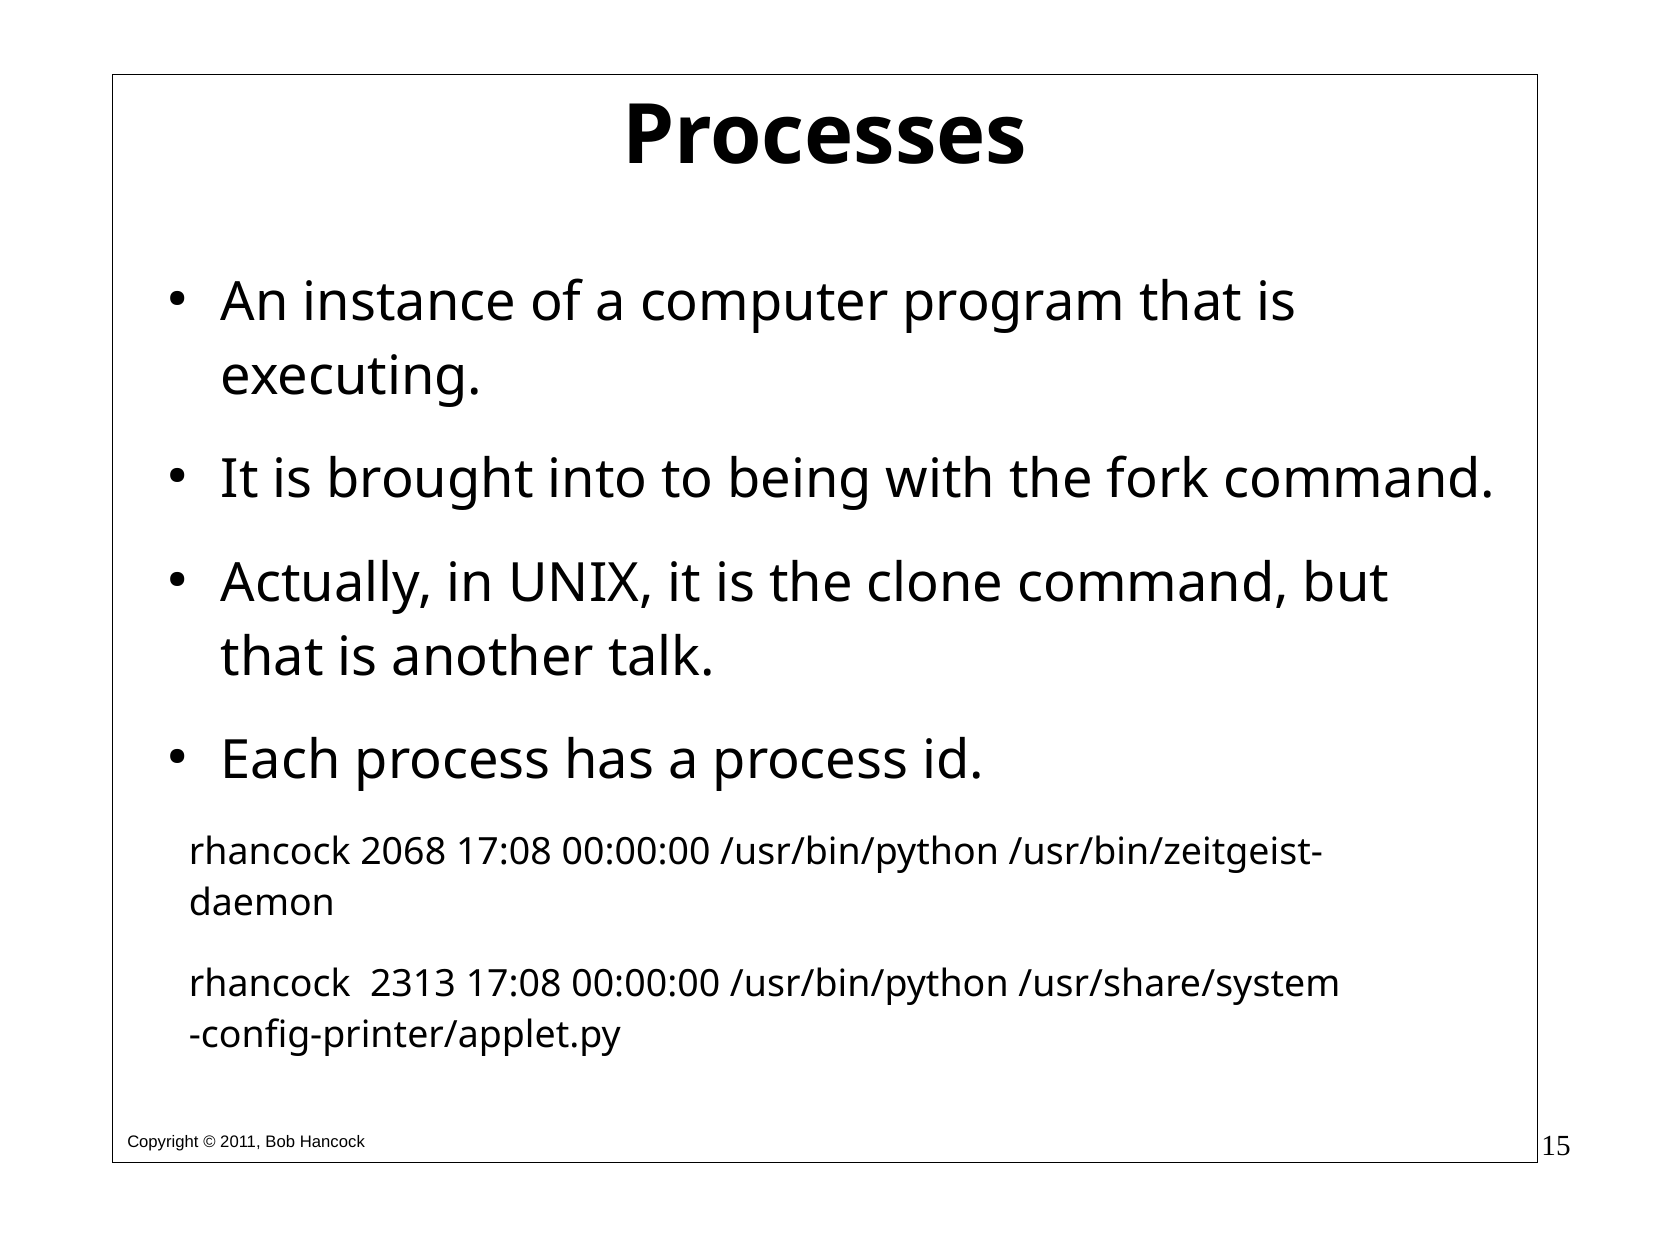

# Processes
An instance of a computer program that is executing.
It is brought into to being with the fork command.
Actually, in UNIX, it is the clone command, but that is another talk.
Each process has a process id.
 rhancock 2068 17:08 00:00:00 /usr/bin/python /usr/bin/zeitgeist-
 daemon
 rhancock 2313 17:08 00:00:00 /usr/bin/python /usr/share/system
 -config-printer/applet.py
Copyright © 2011, Bob Hancock
15